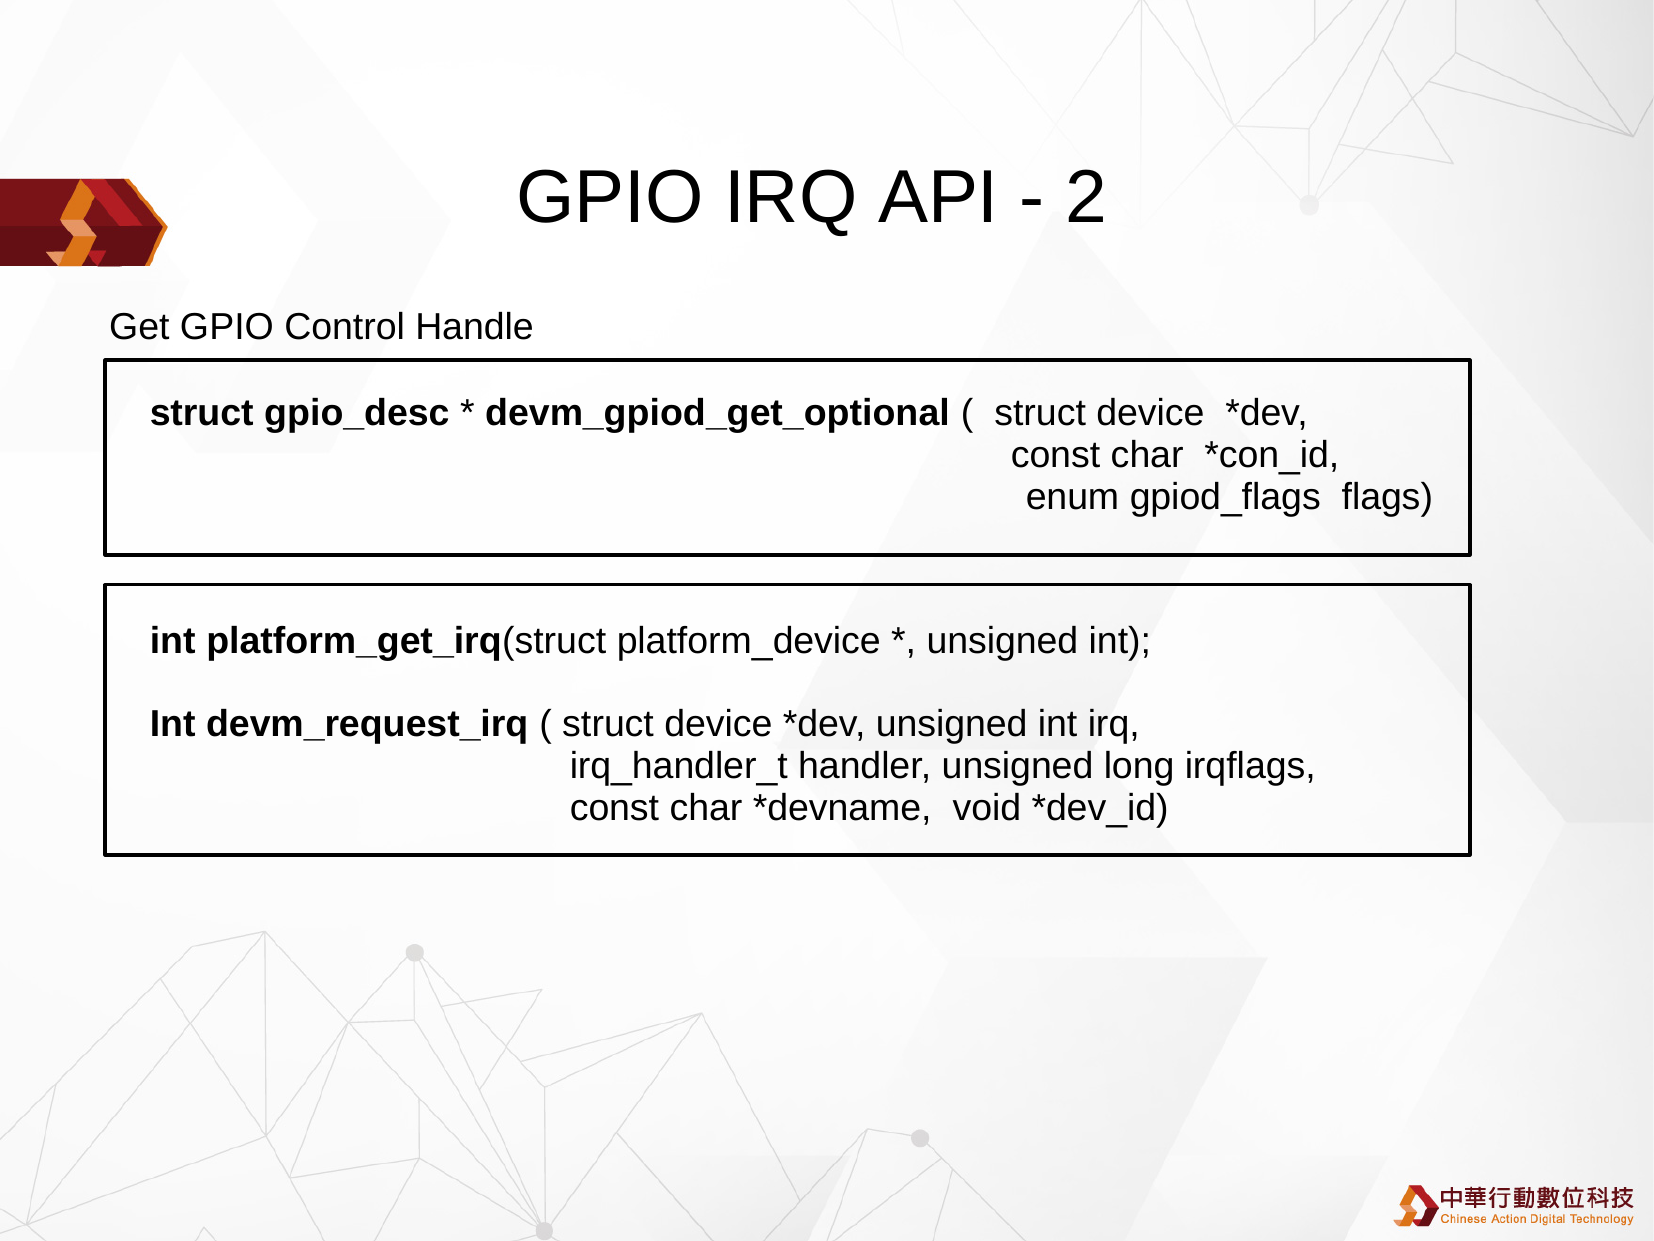

# GPIO IRQ API - 2
Get GPIO Control Handle
struct gpio_desc * devm_gpiod_get_optional ( struct device *dev,
 const char *con_id,
			 enum gpiod_flags flags)
int platform_get_irq(struct platform_device *, unsigned int);
Int devm_request_irq ( struct device *dev, unsigned int irq,
 irq_handler_t handler, unsigned long irqflags,
 const char *devname, void *dev_id)